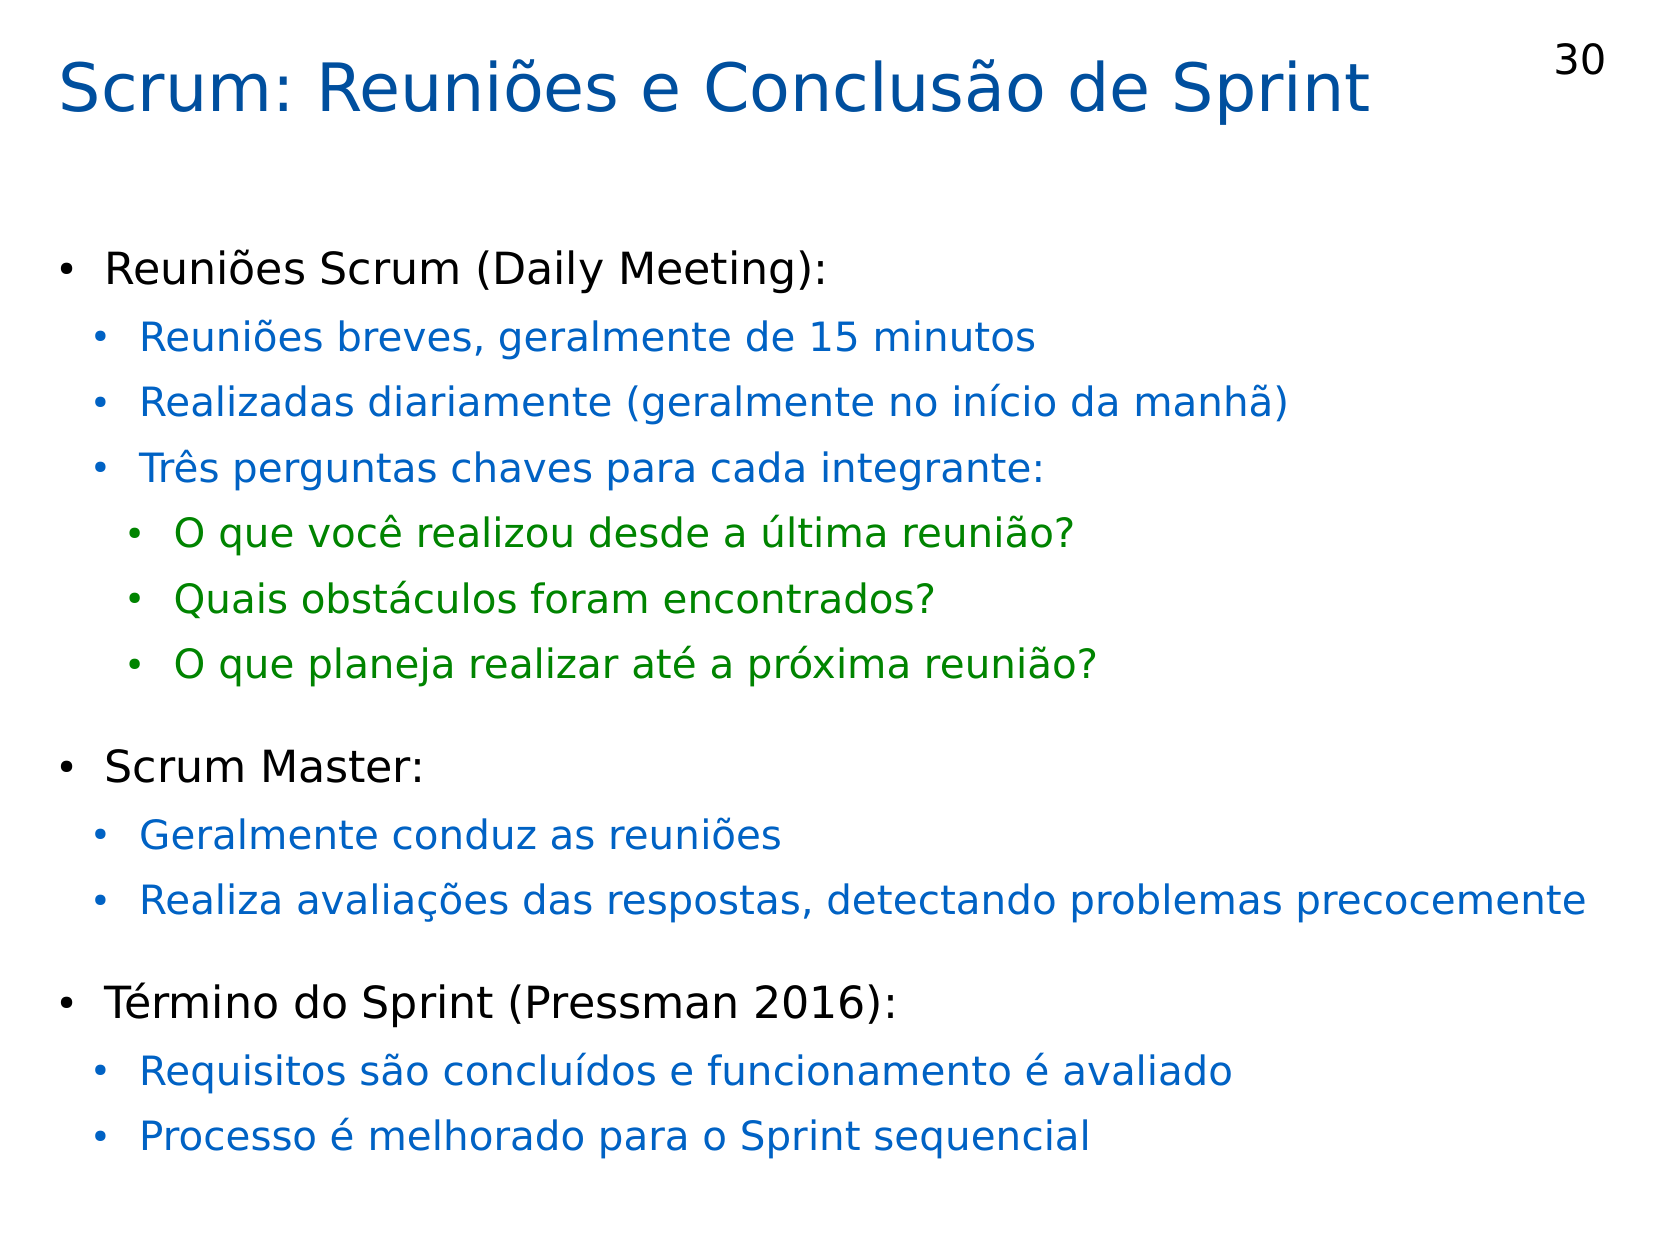

# Scrum: Reuniões e Conclusão de Sprint
30
Reuniões Scrum (Daily Meeting):
Reuniões breves, geralmente de 15 minutos
Realizadas diariamente (geralmente no início da manhã)
Três perguntas chaves para cada integrante:
O que você realizou desde a última reunião?
Quais obstáculos foram encontrados?
O que planeja realizar até a próxima reunião?
Scrum Master:
Geralmente conduz as reuniões
Realiza avaliações das respostas, detectando problemas precocemente
Término do Sprint (Pressman 2016):
Requisitos são concluídos e funcionamento é avaliado
Processo é melhorado para o Sprint sequencial